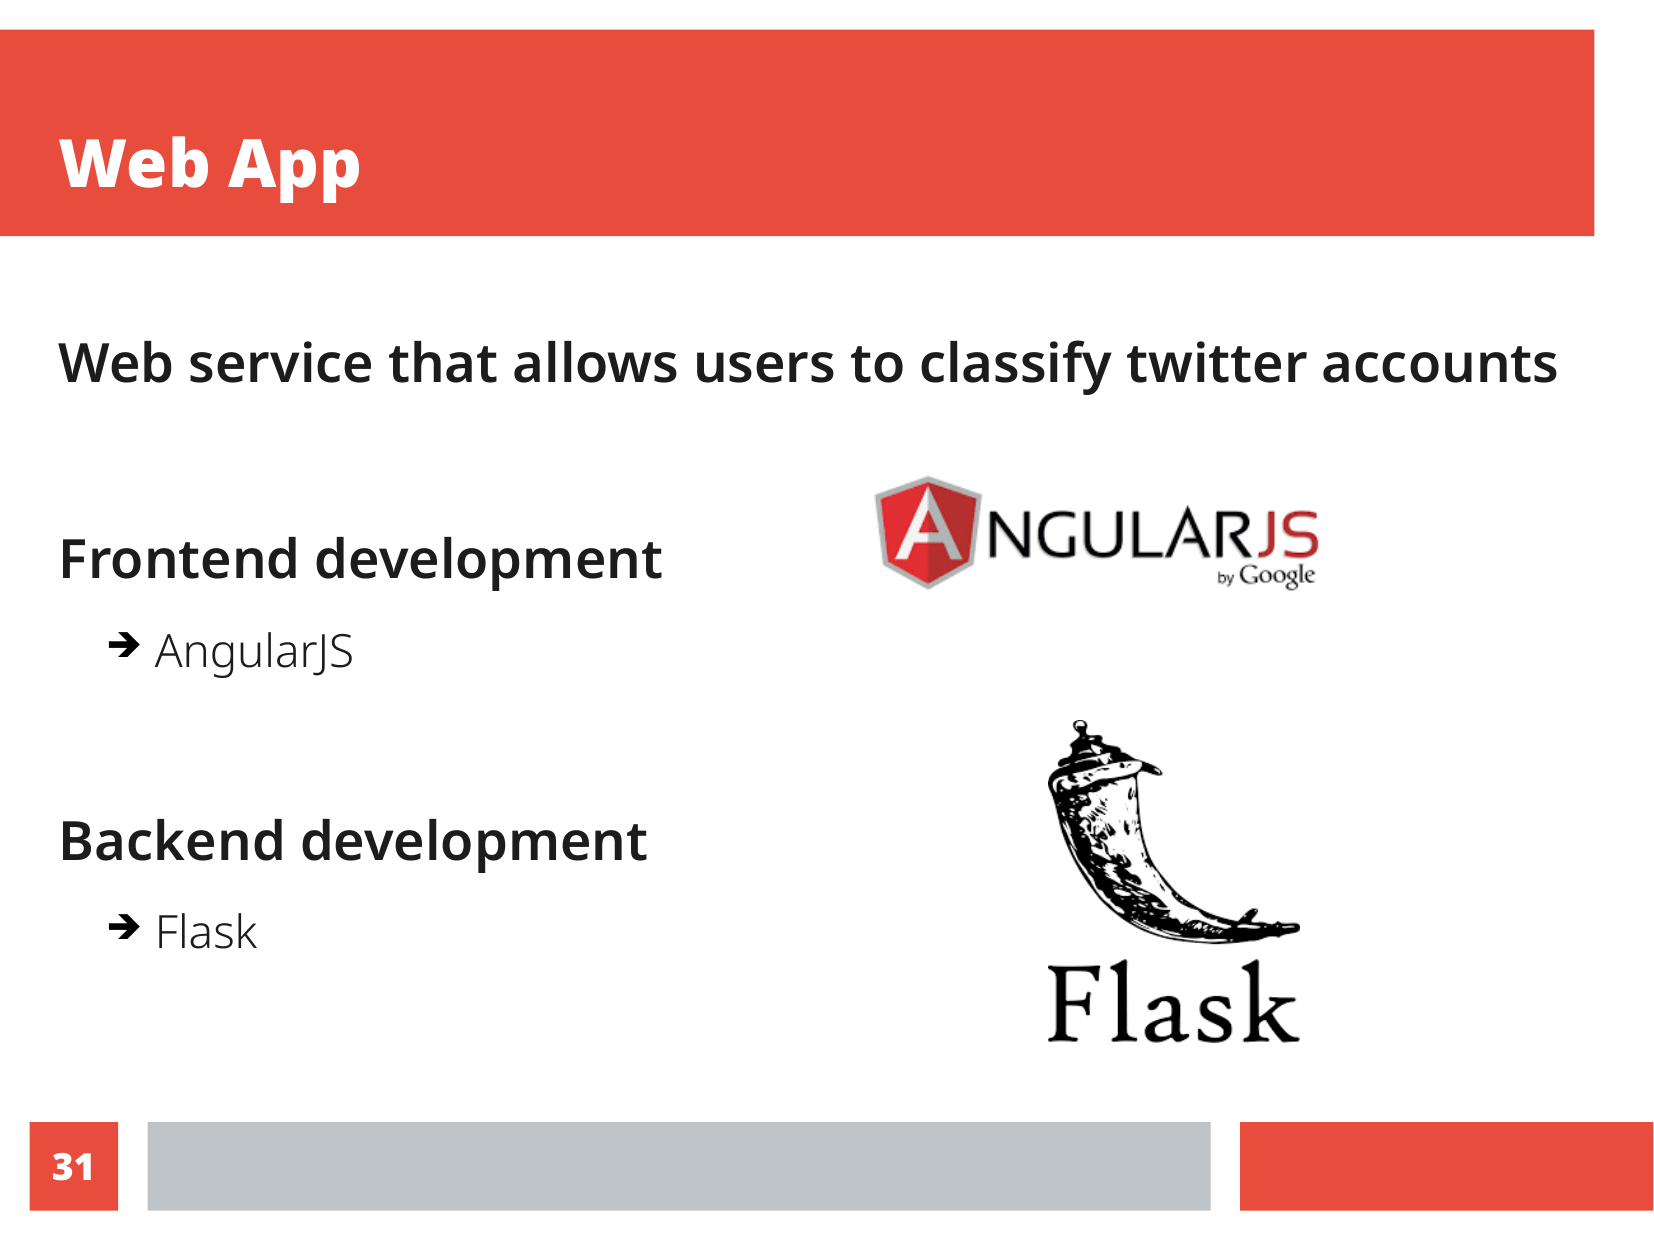

# Web App
Web service that allows users to classify twitter accounts
Frontend development
 AngularJS
Backend development
 Flask
31